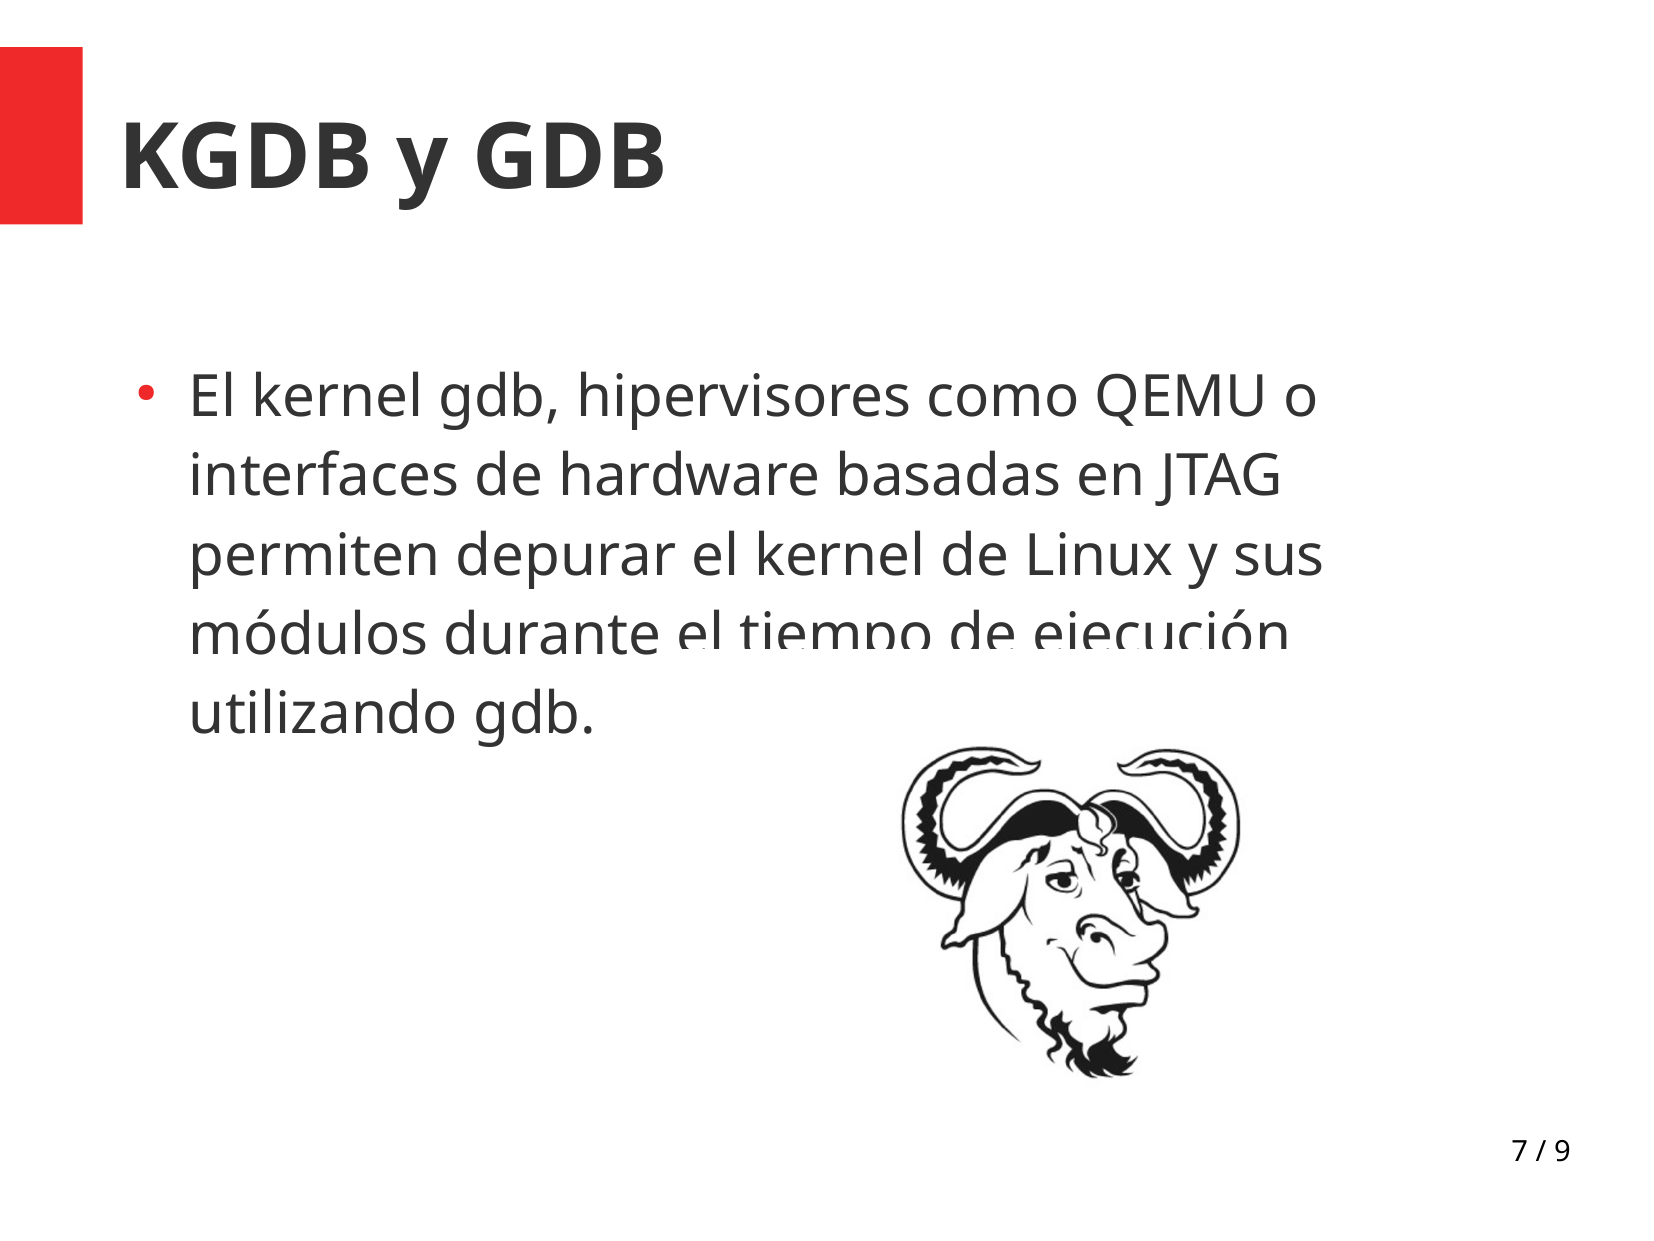

# KGDB y GDB
El kernel gdb, hipervisores como QEMU o interfaces de hardware basadas en JTAG permiten depurar el kernel de Linux y sus módulos durante el tiempo de ejecución utilizando gdb.
7